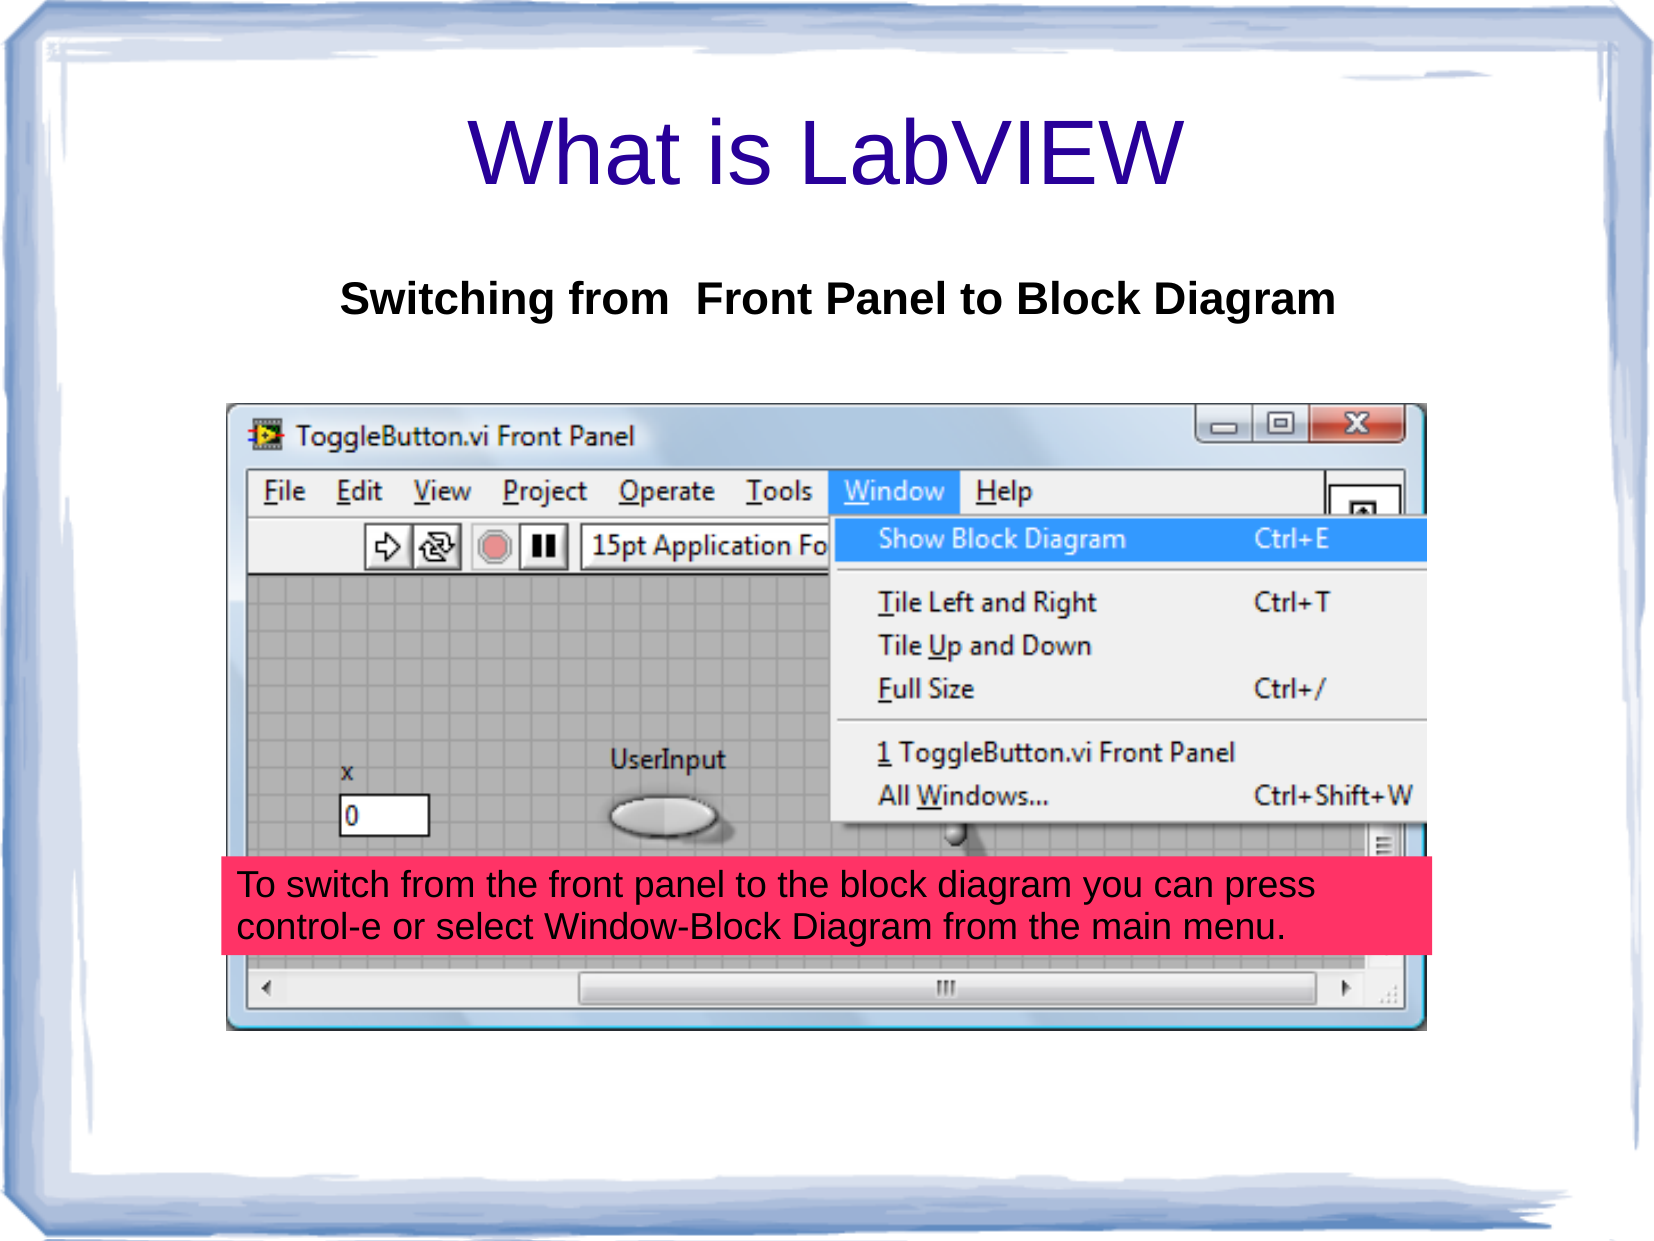

# What is LabVIEW
Switching from Front Panel to Block Diagram
To switch from the front panel to the block diagram you can press control-e or select Window-Block Diagram from the main menu.